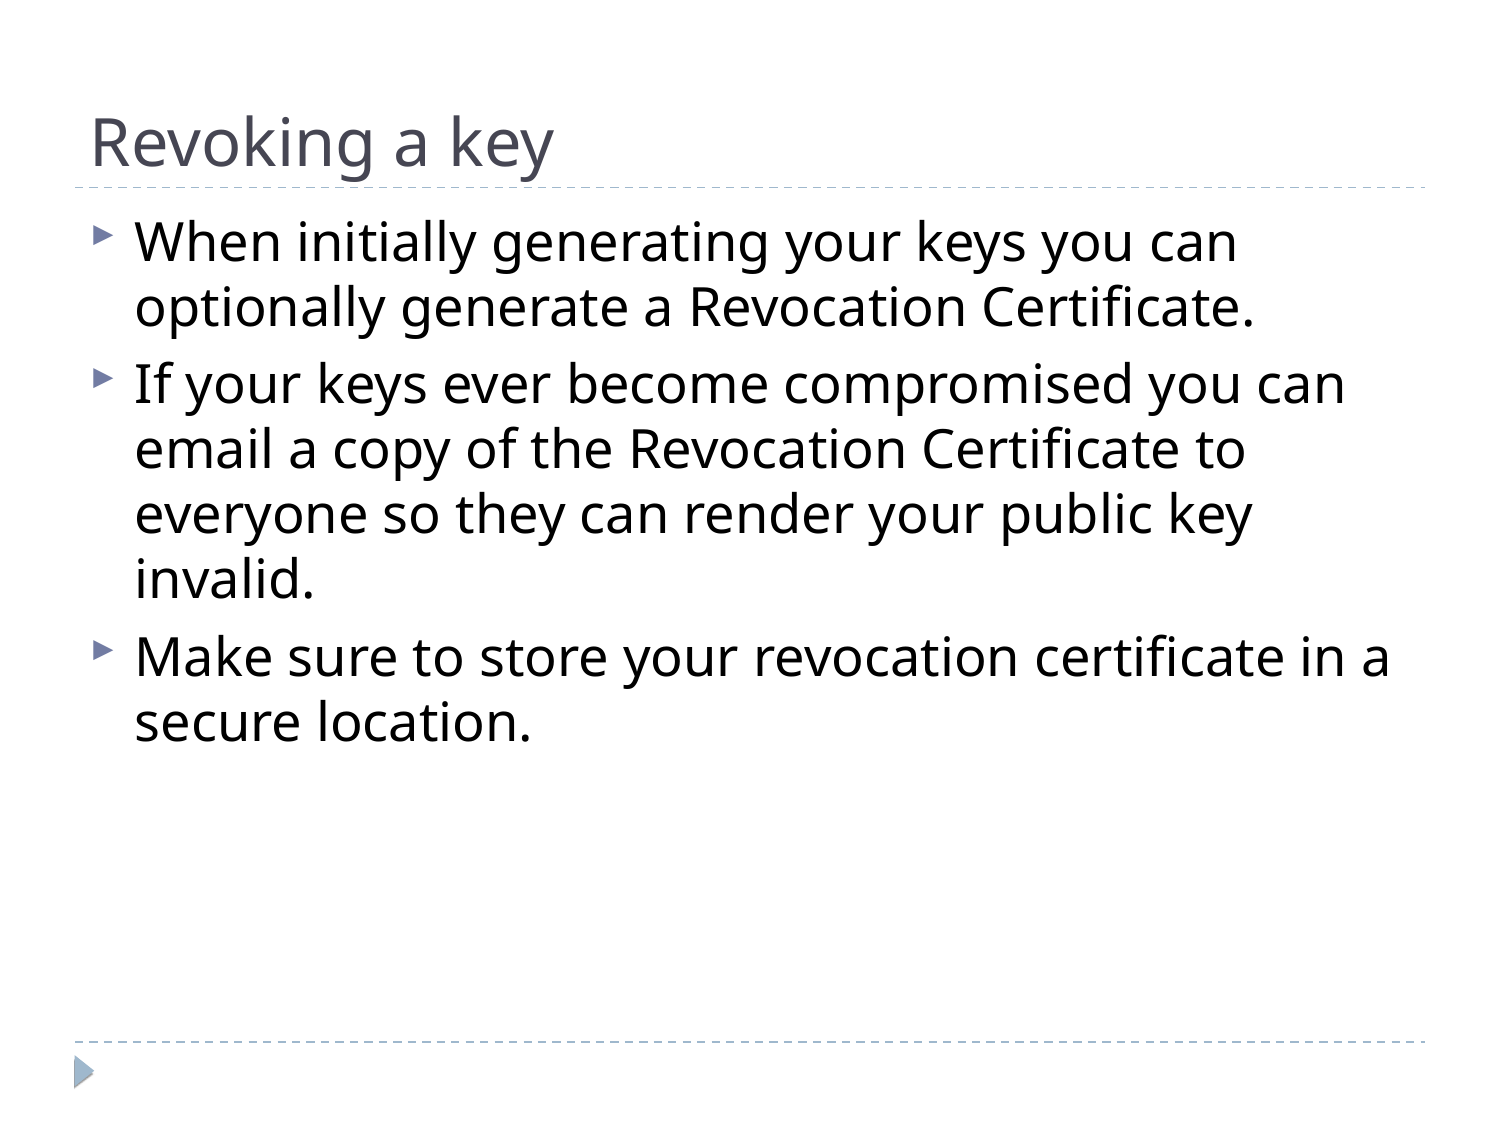

# Revoking a key
When initially generating your keys you can optionally generate a Revocation Certificate.
If your keys ever become compromised you can email a copy of the Revocation Certificate to everyone so they can render your public key invalid.
Make sure to store your revocation certificate in a secure location.